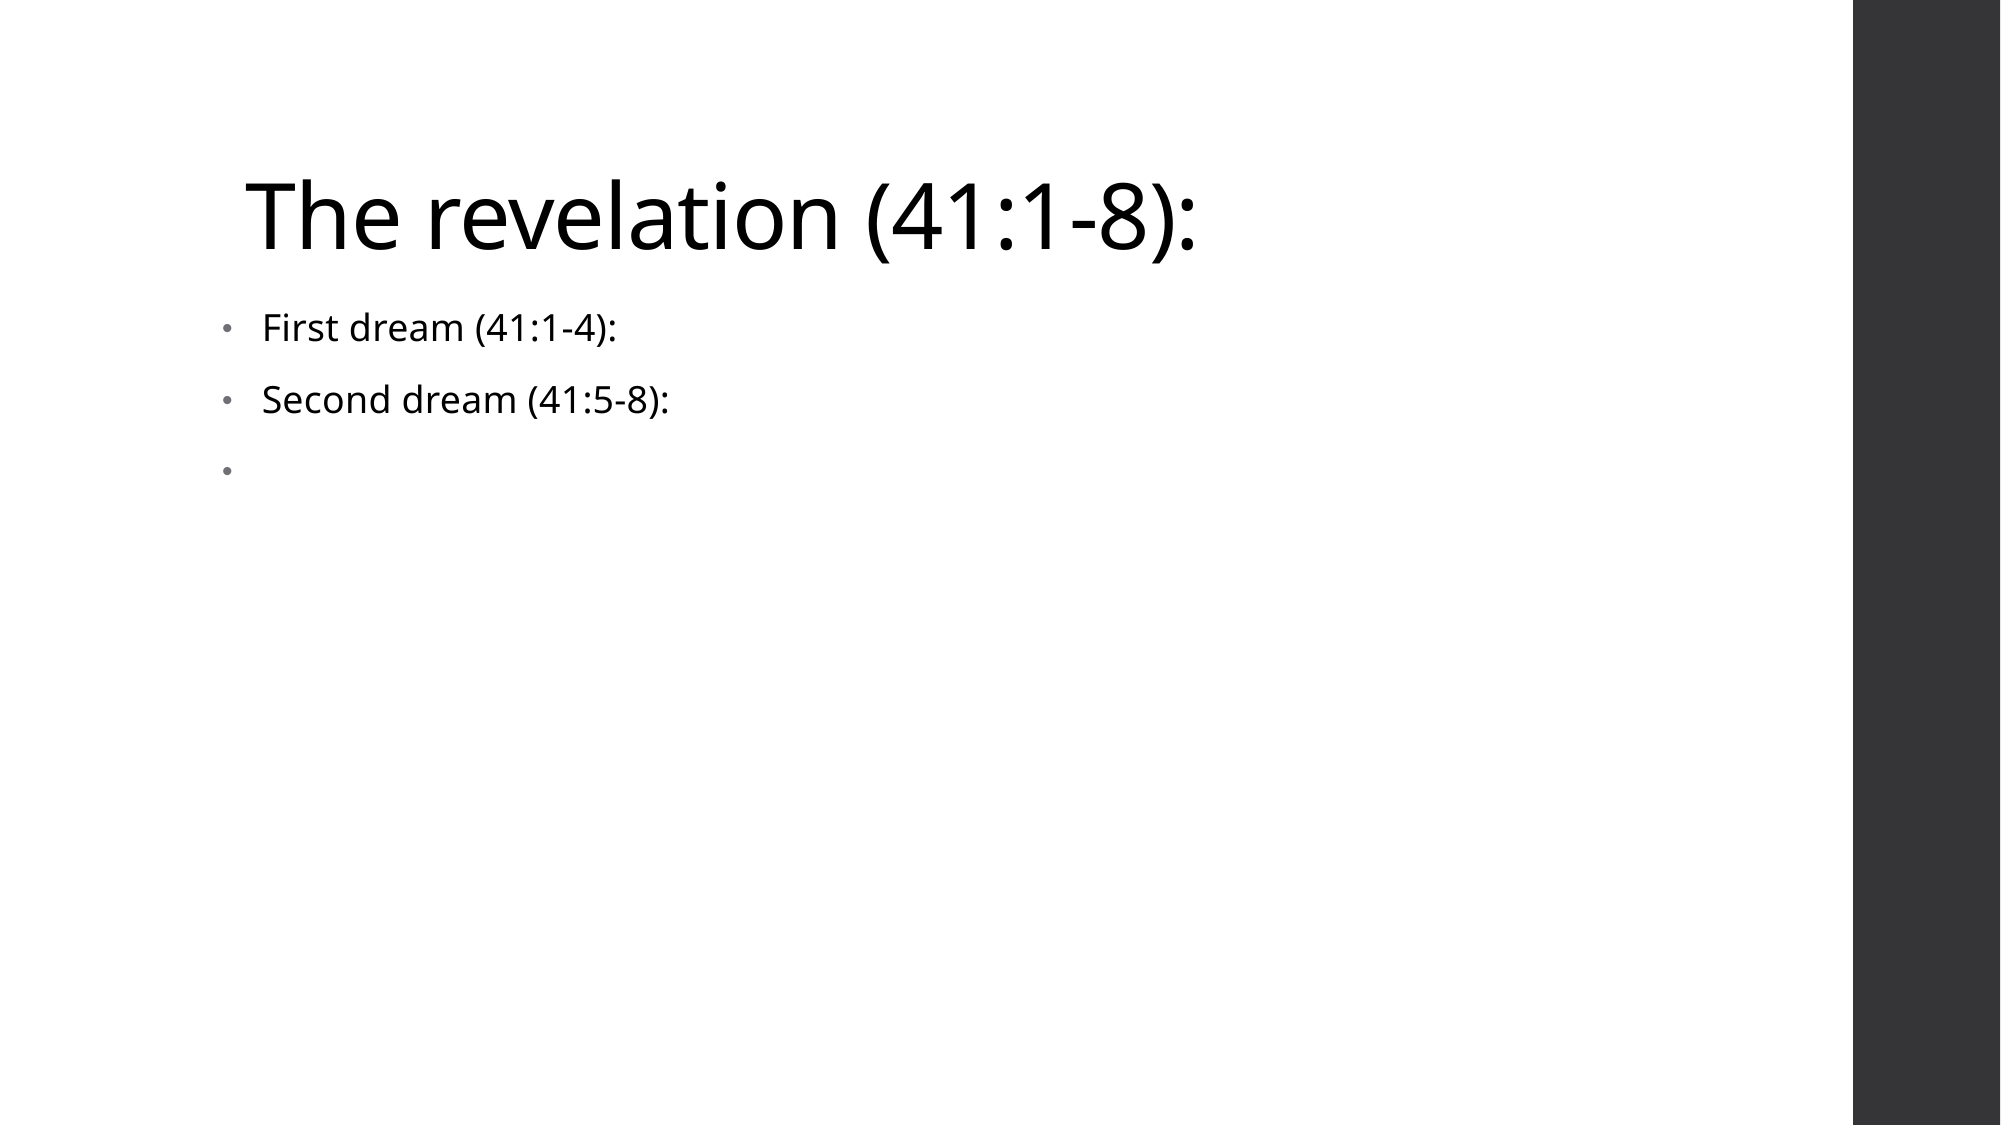

# The revelation (41:1-8):
 First dream (41:1-4):
 Second dream (41:5-8):